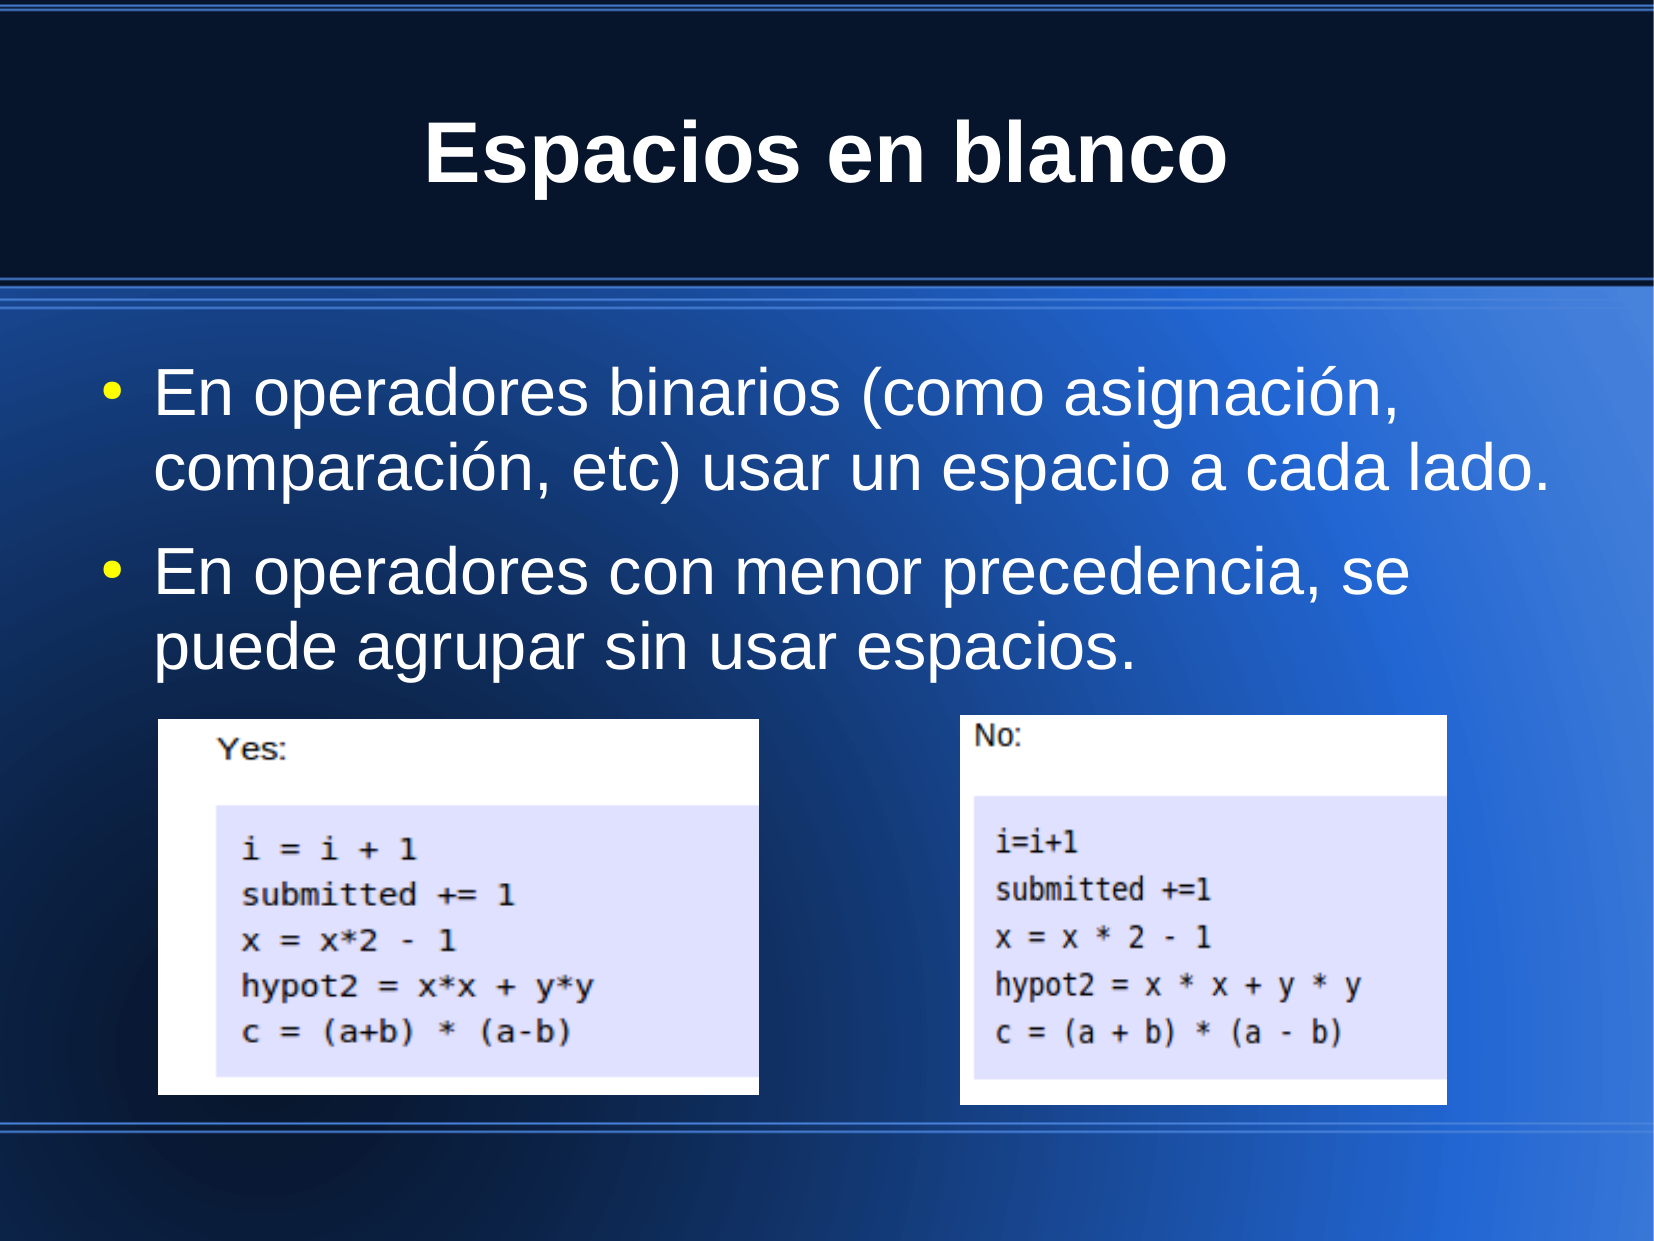

# Espacios en blanco
En operadores binarios (como asignación, comparación, etc) usar un espacio a cada lado.
En operadores con menor precedencia, se puede agrupar sin usar espacios.